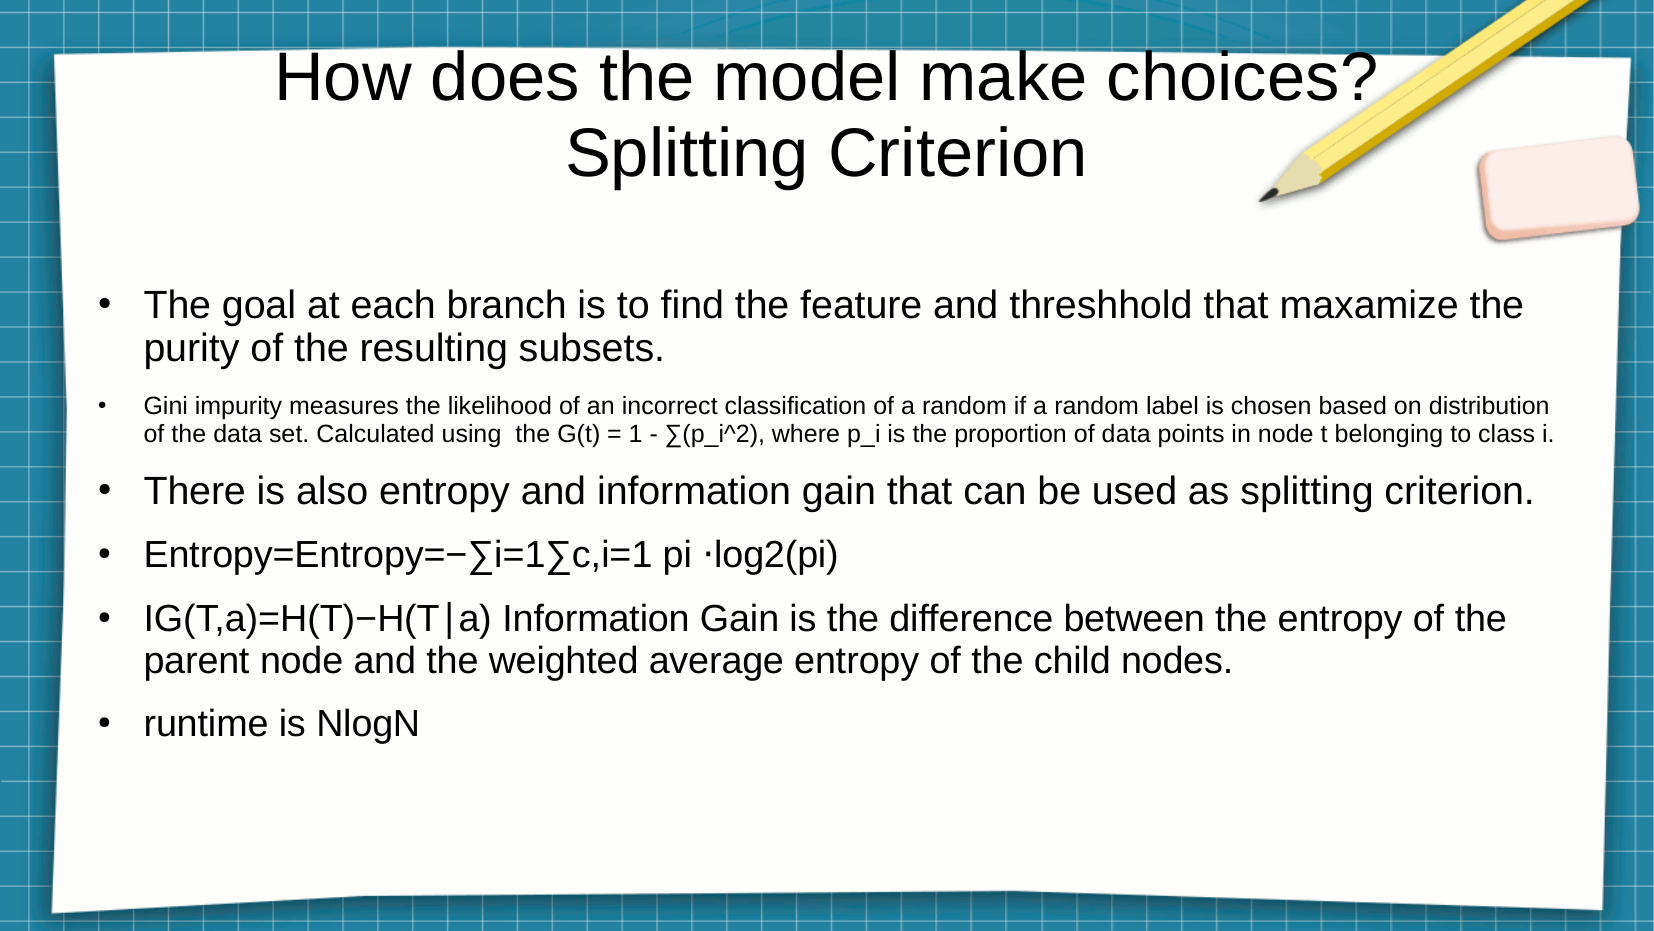

# How does the model make choices? Splitting Criterion
The goal at each branch is to find the feature and threshhold that maxamize the purity of the resulting subsets.
Gini impurity measures the likelihood of an incorrect classification of a random if a random label is chosen based on distribution of the data set. Calculated using the G(t) = 1 - ∑(p_i^2), where p_i is the proportion of data points in node t belonging to class i.
There is also entropy and information gain that can be used as splitting criterion.
Entropy=Entropy=−∑i=1∑c,i=1​ pi ​⋅log2​(pi​)
IG(T,a)=H(T)−H(T∣a) Information Gain is the difference between the entropy of the parent node and the weighted average entropy of the child nodes.
runtime is NlogN